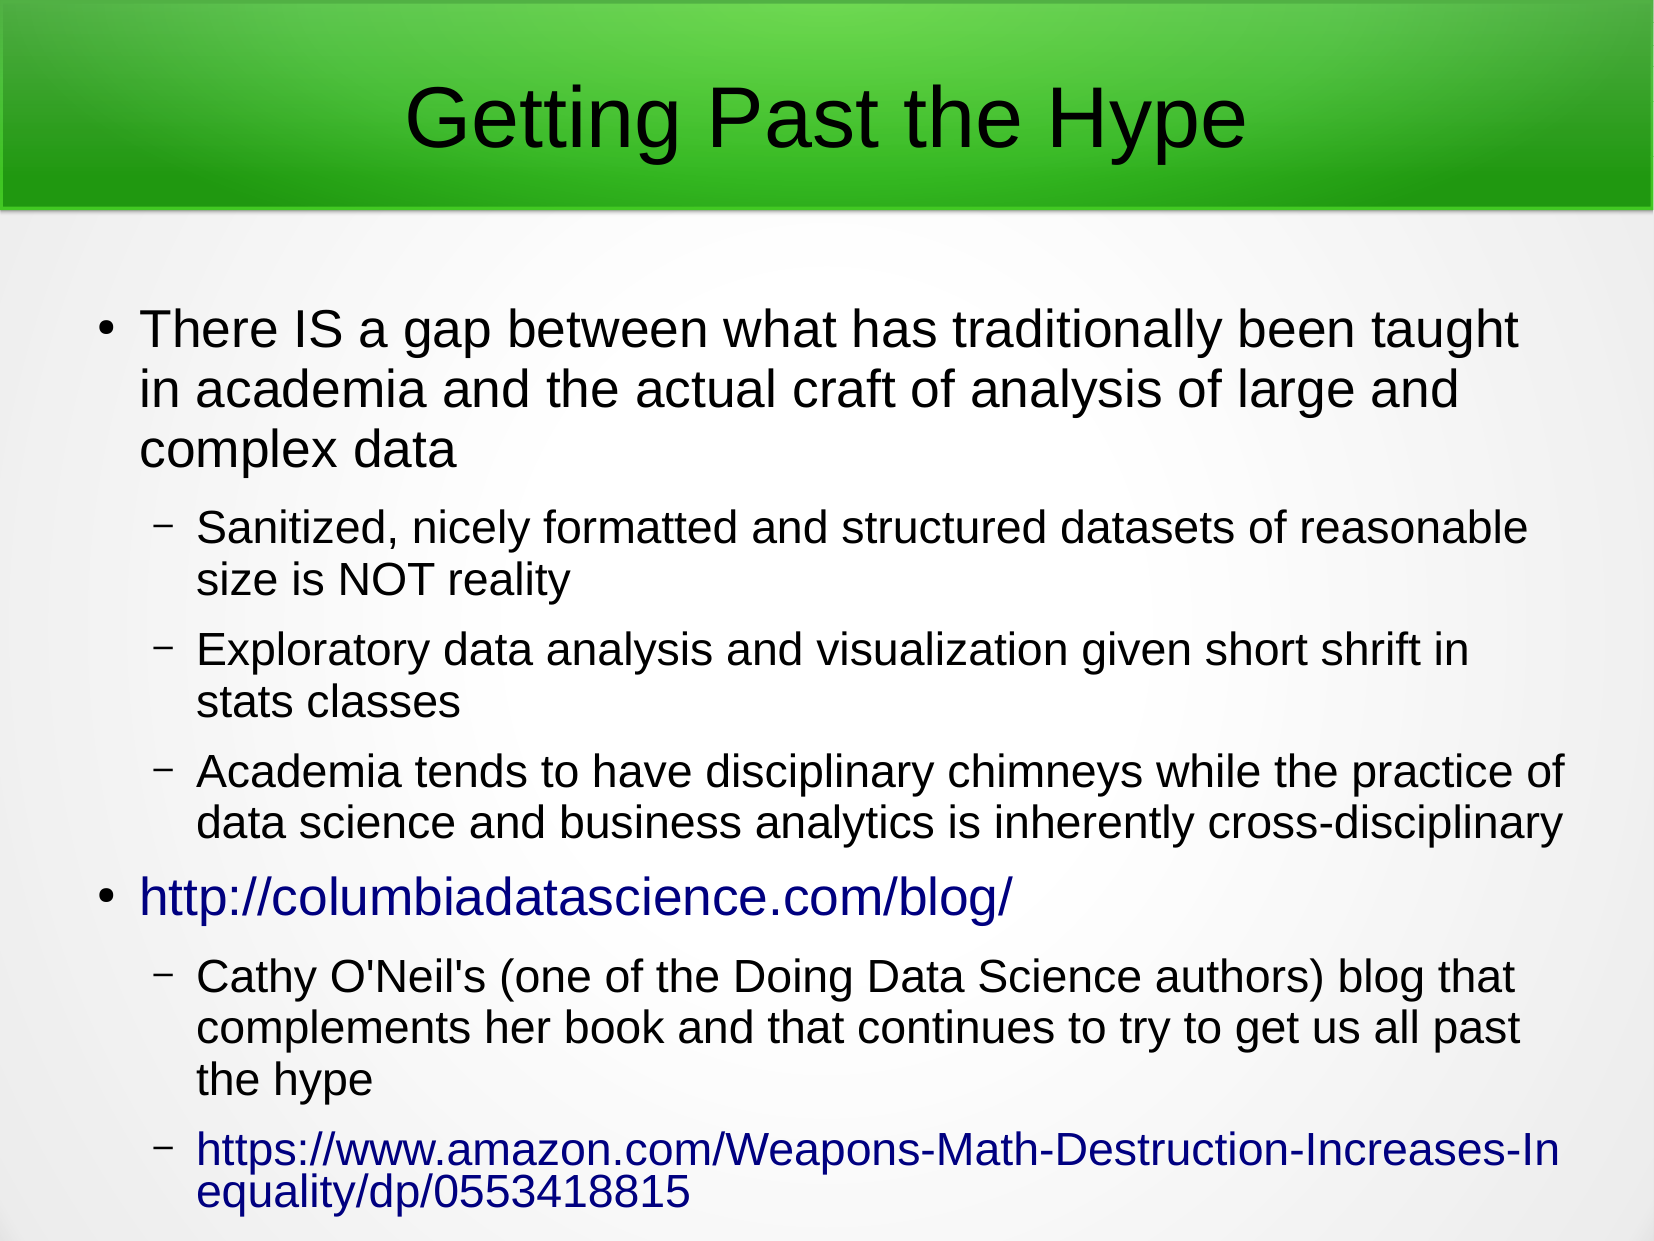

# Getting Past the Hype
There IS a gap between what has traditionally been taught in academia and the actual craft of analysis of large and complex data
Sanitized, nicely formatted and structured datasets of reasonable size is NOT reality
Exploratory data analysis and visualization given short shrift in stats classes
Academia tends to have disciplinary chimneys while the practice of data science and business analytics is inherently cross-disciplinary
http://columbiadatascience.com/blog/
Cathy O'Neil's (one of the Doing Data Science authors) blog that complements her book and that continues to try to get us all past the hype
https://www.amazon.com/Weapons-Math-Destruction-Increases-Inequality/dp/0553418815